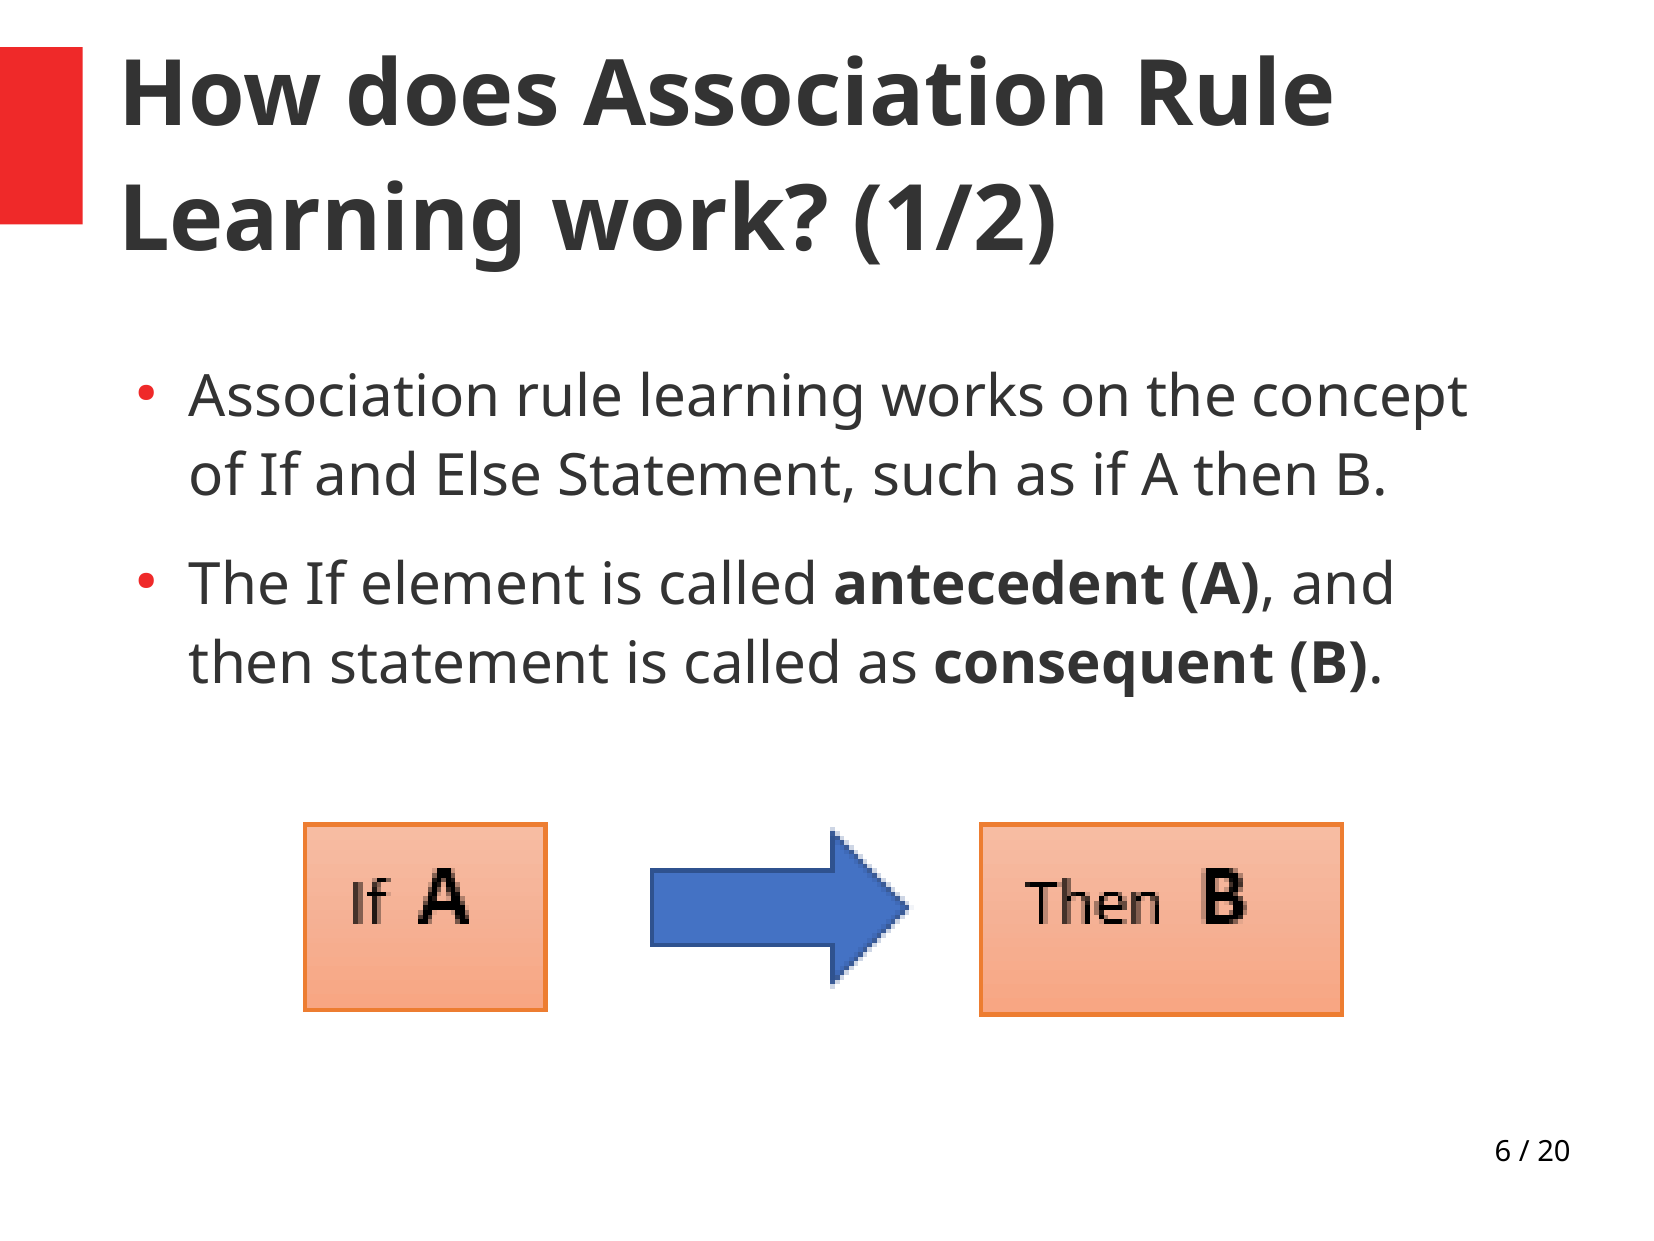

# How does Association Rule Learning work? (1/2)
Association rule learning works on the concept of If and Else Statement, such as if A then B.
The If element is called antecedent (A), and then statement is called as consequent (B).
6